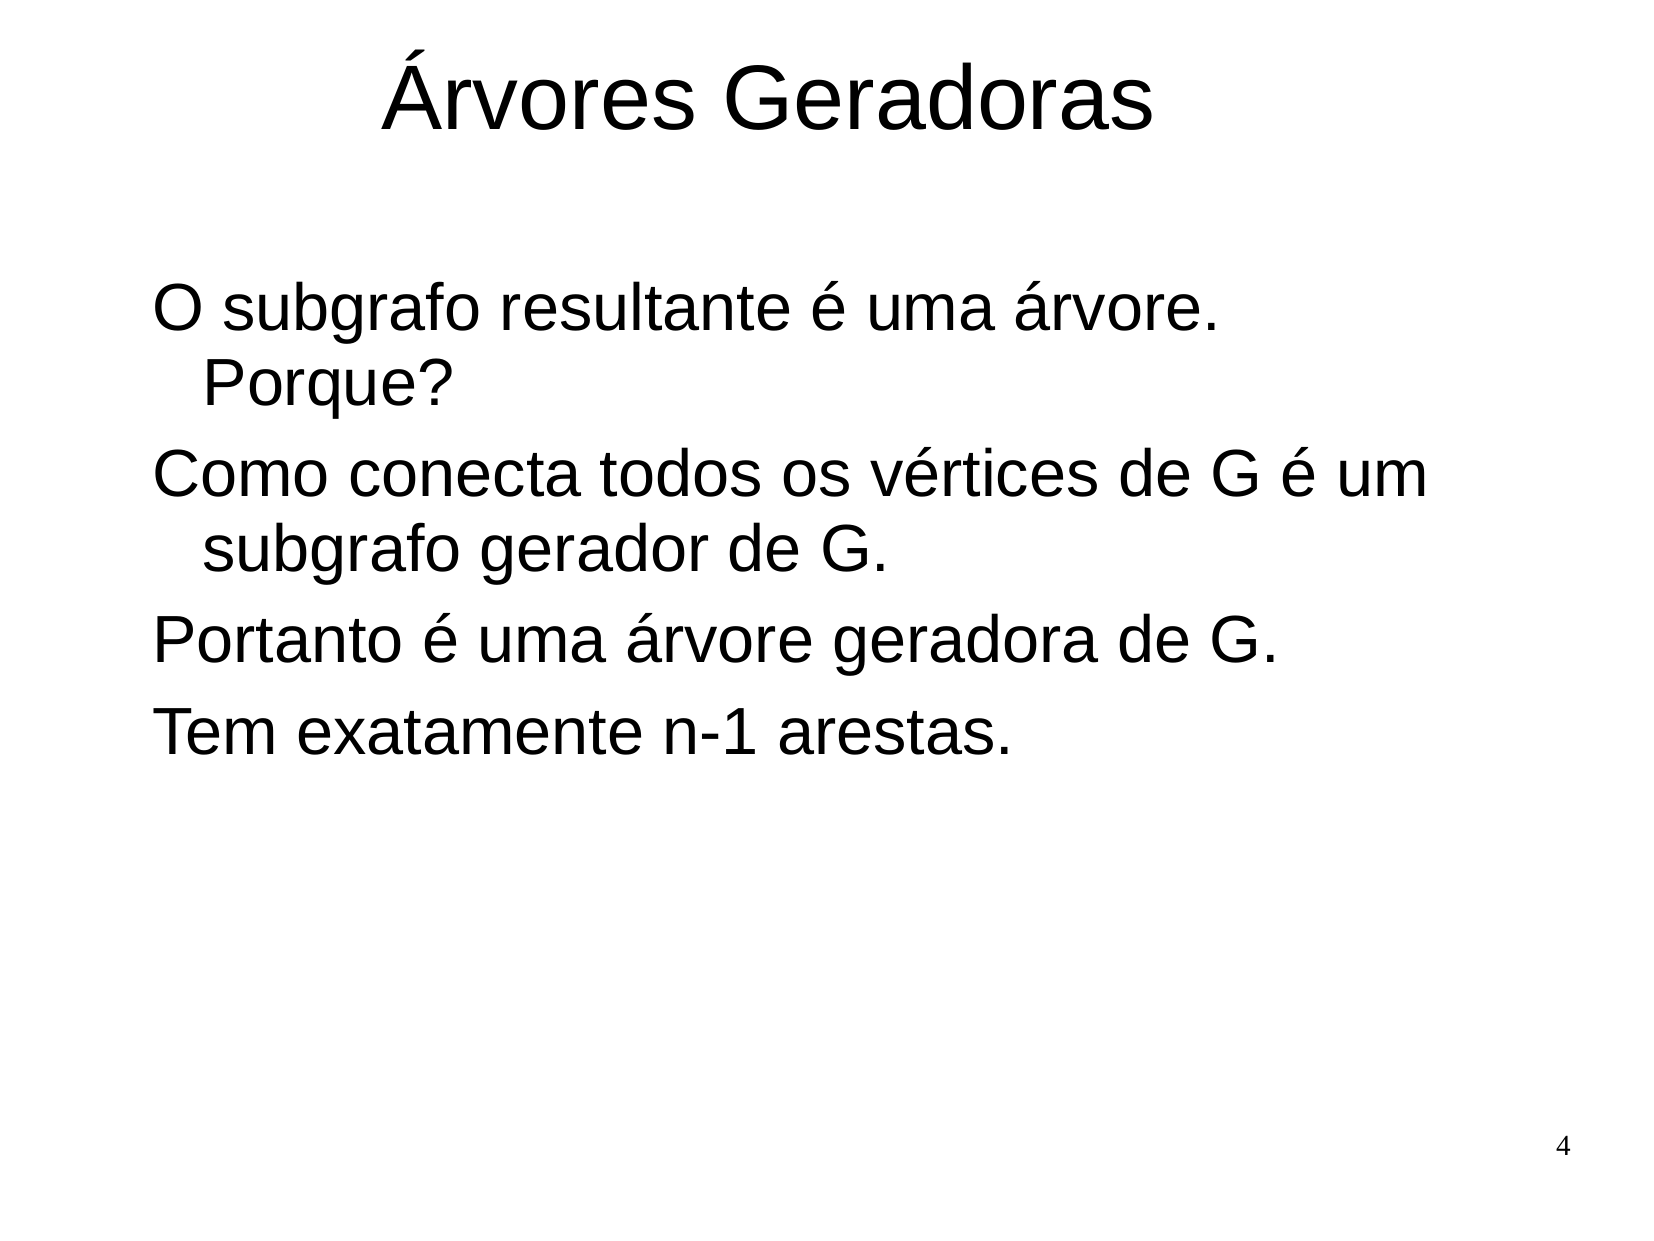

# Árvores Geradoras
O subgrafo resultante é uma árvore. Porque?
Como conecta todos os vértices de G é um subgrafo gerador de G.
Portanto é uma árvore geradora de G.
Tem exatamente n-1 arestas.
4